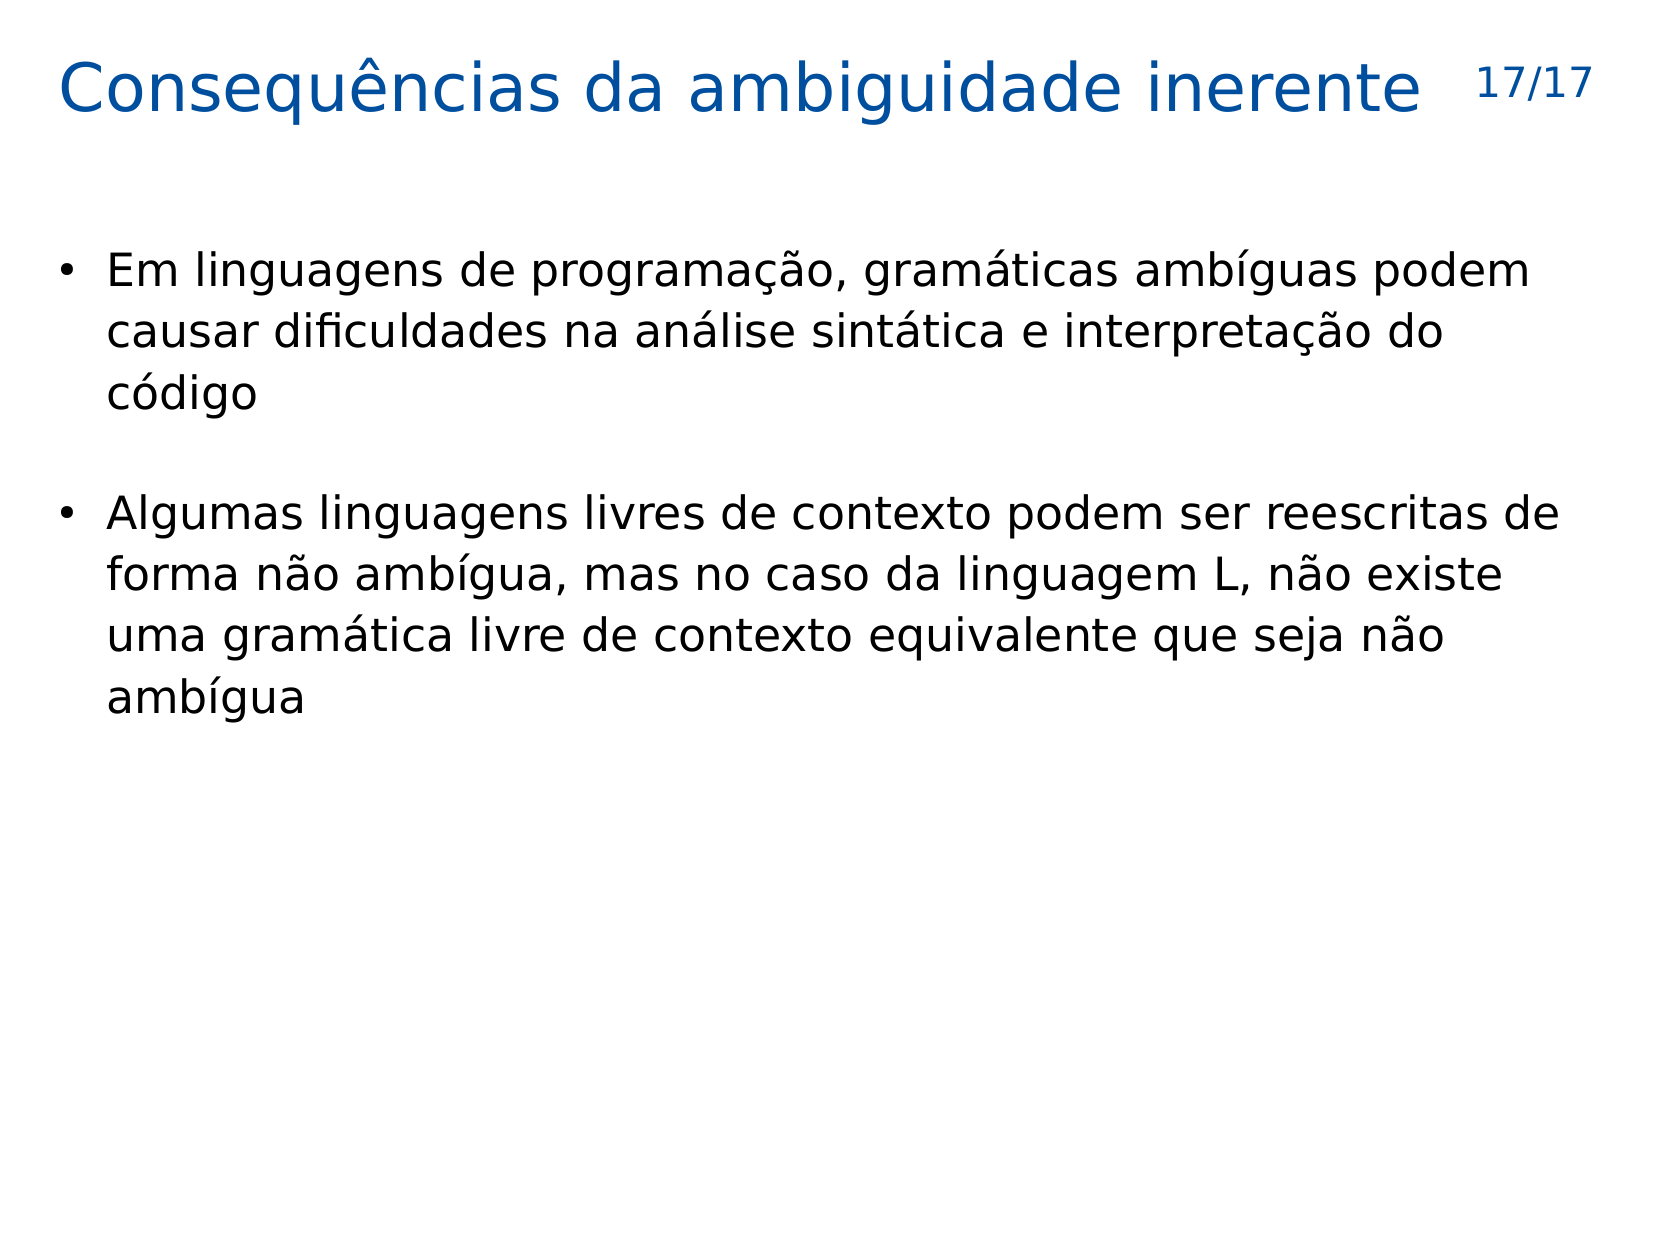

# Consequências da ambiguidade inerente
17
Em linguagens de programação, gramáticas ambíguas podem causar dificuldades na análise sintática e interpretação do código
Algumas linguagens livres de contexto podem ser reescritas de forma não ambígua, mas no caso da linguagem L, não existe uma gramática livre de contexto equivalente que seja não ambígua